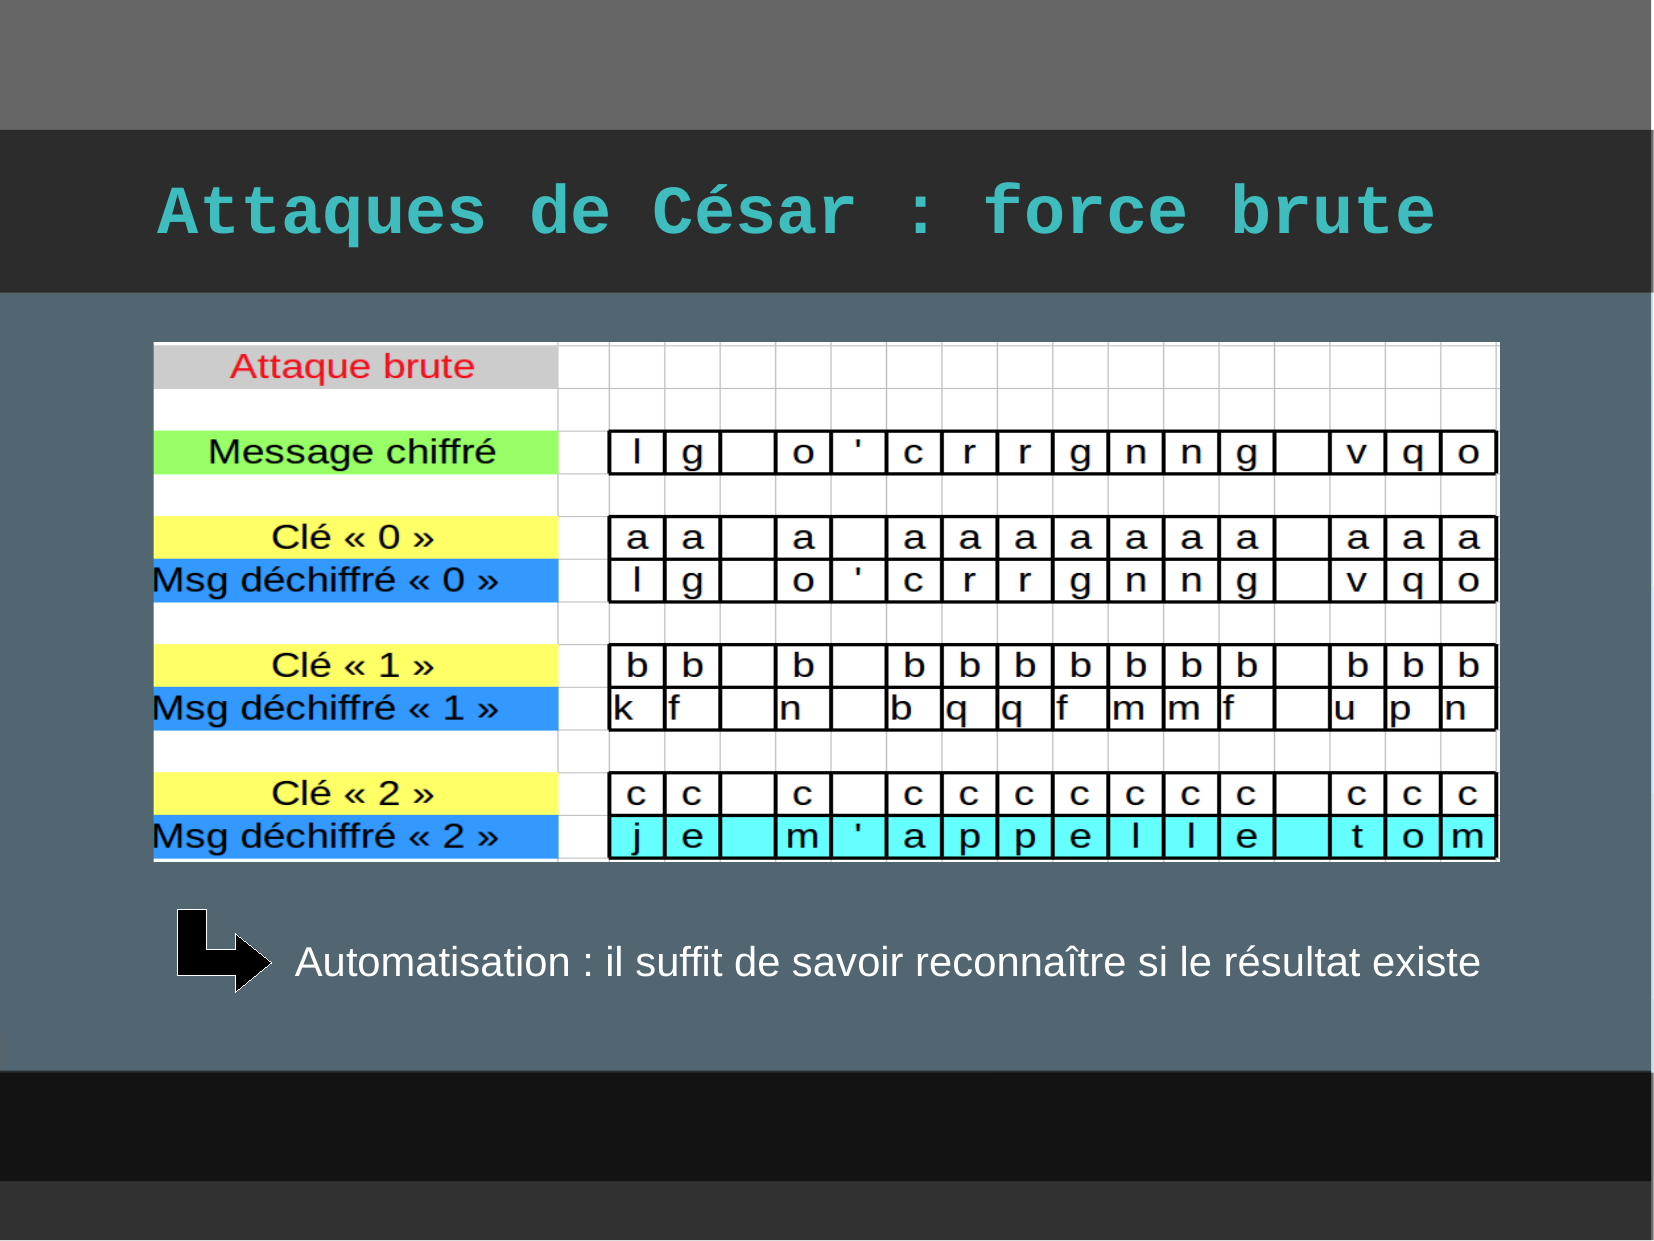

# Attaques de César : force brute
Automatisation : il suffit de savoir reconnaître si le résultat existe
9